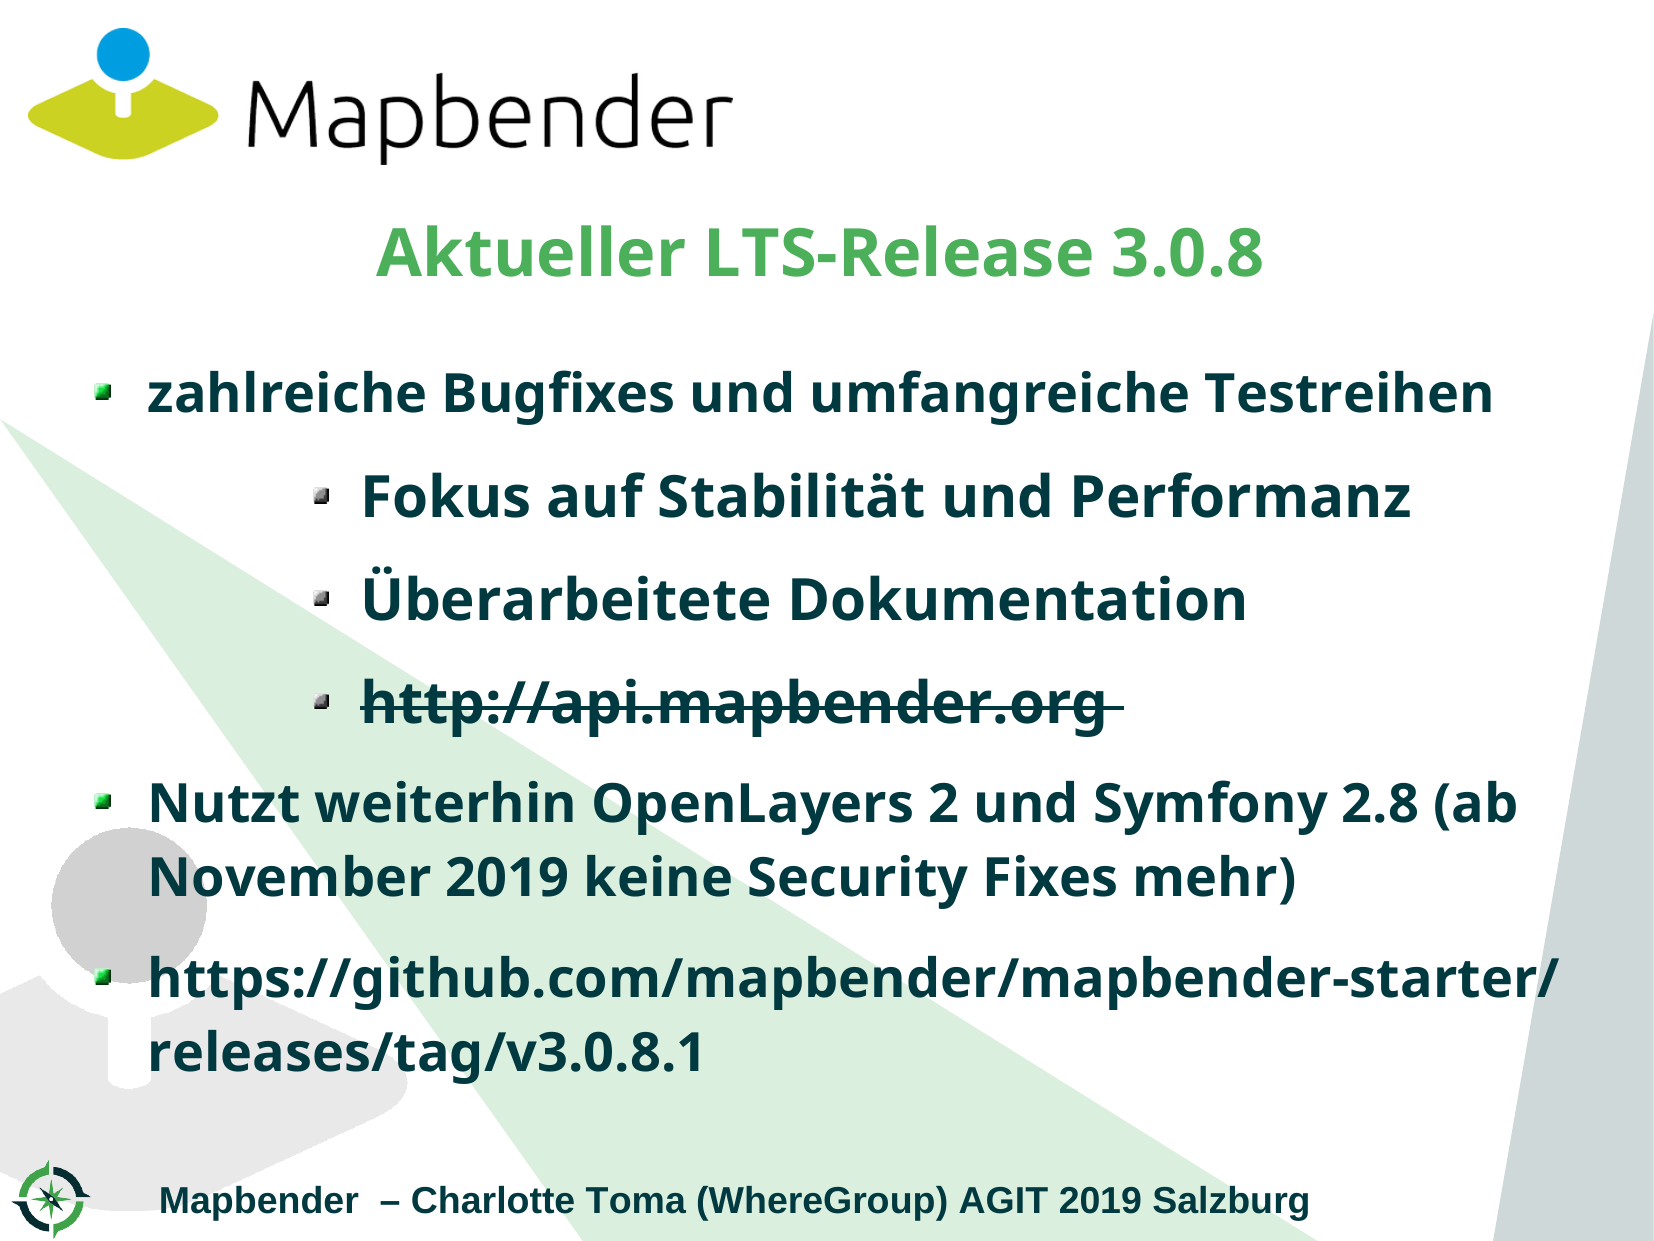

# Aktueller LTS-Release 3.0.8
zahlreiche Bugfixes und umfangreiche Testreihen
Fokus auf Stabilität und Performanz
Überarbeitete Dokumentation
http://api.mapbender.org
Nutzt weiterhin OpenLayers 2 und Symfony 2.8 (ab November 2019 keine Security Fixes mehr)
https://github.com/mapbender/mapbender-starter/releases/tag/v3.0.8.1